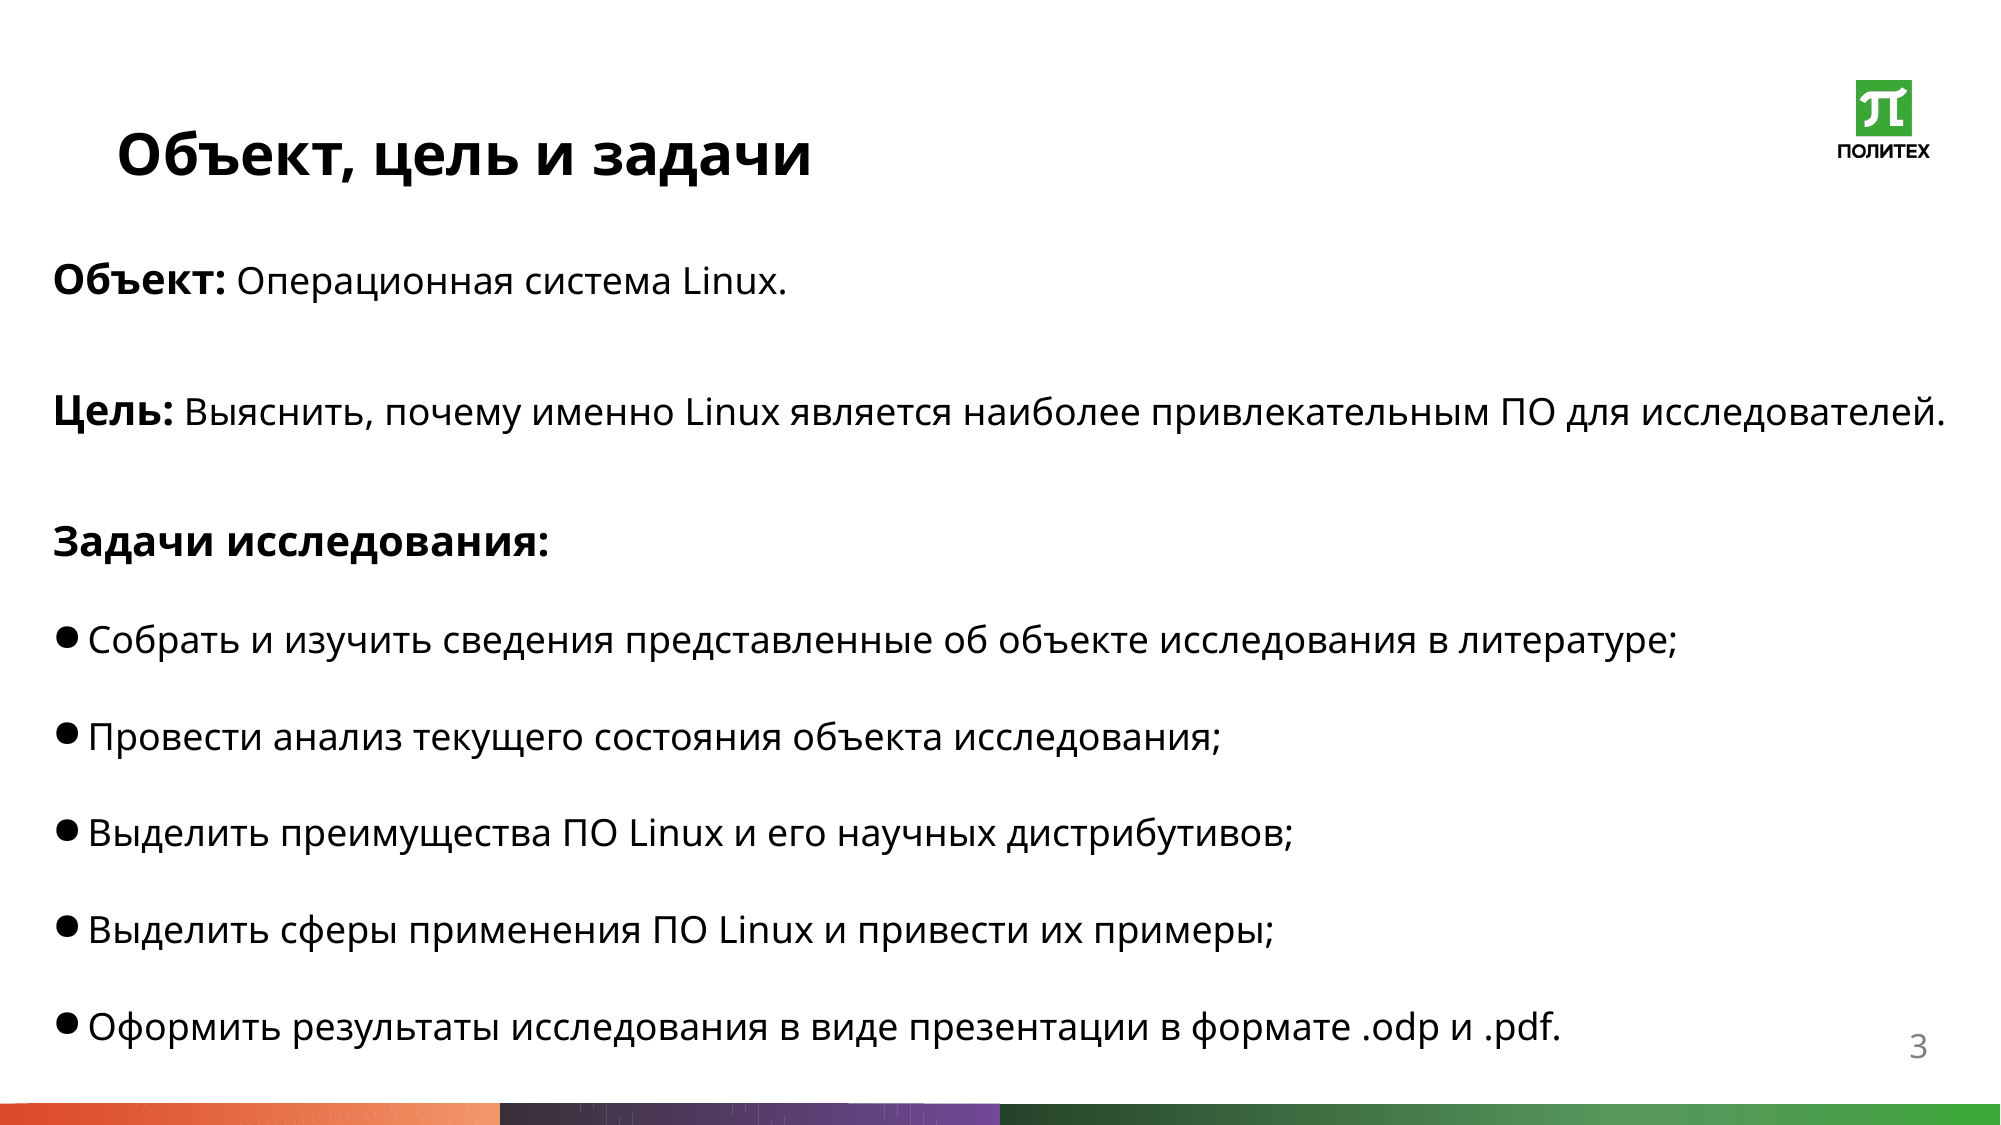

# Объект, цель и задачи
Объект: Операционная система Linux.
Цель: Выяснить, почему именно Linux является наиболее привлекательным ПО для исследователей.
Задачи исследования:
Собрать и изучить сведения представленные об объекте исследования в литературе;
Провести анализ текущего состояния объекта исследования;
Выделить преимущества ПО Linux и его научных дистрибутивов;
Выделить сферы применения ПО Linux и привести их примеры;
Оформить результаты исследования в виде презентации в формате .odp и .pdf.